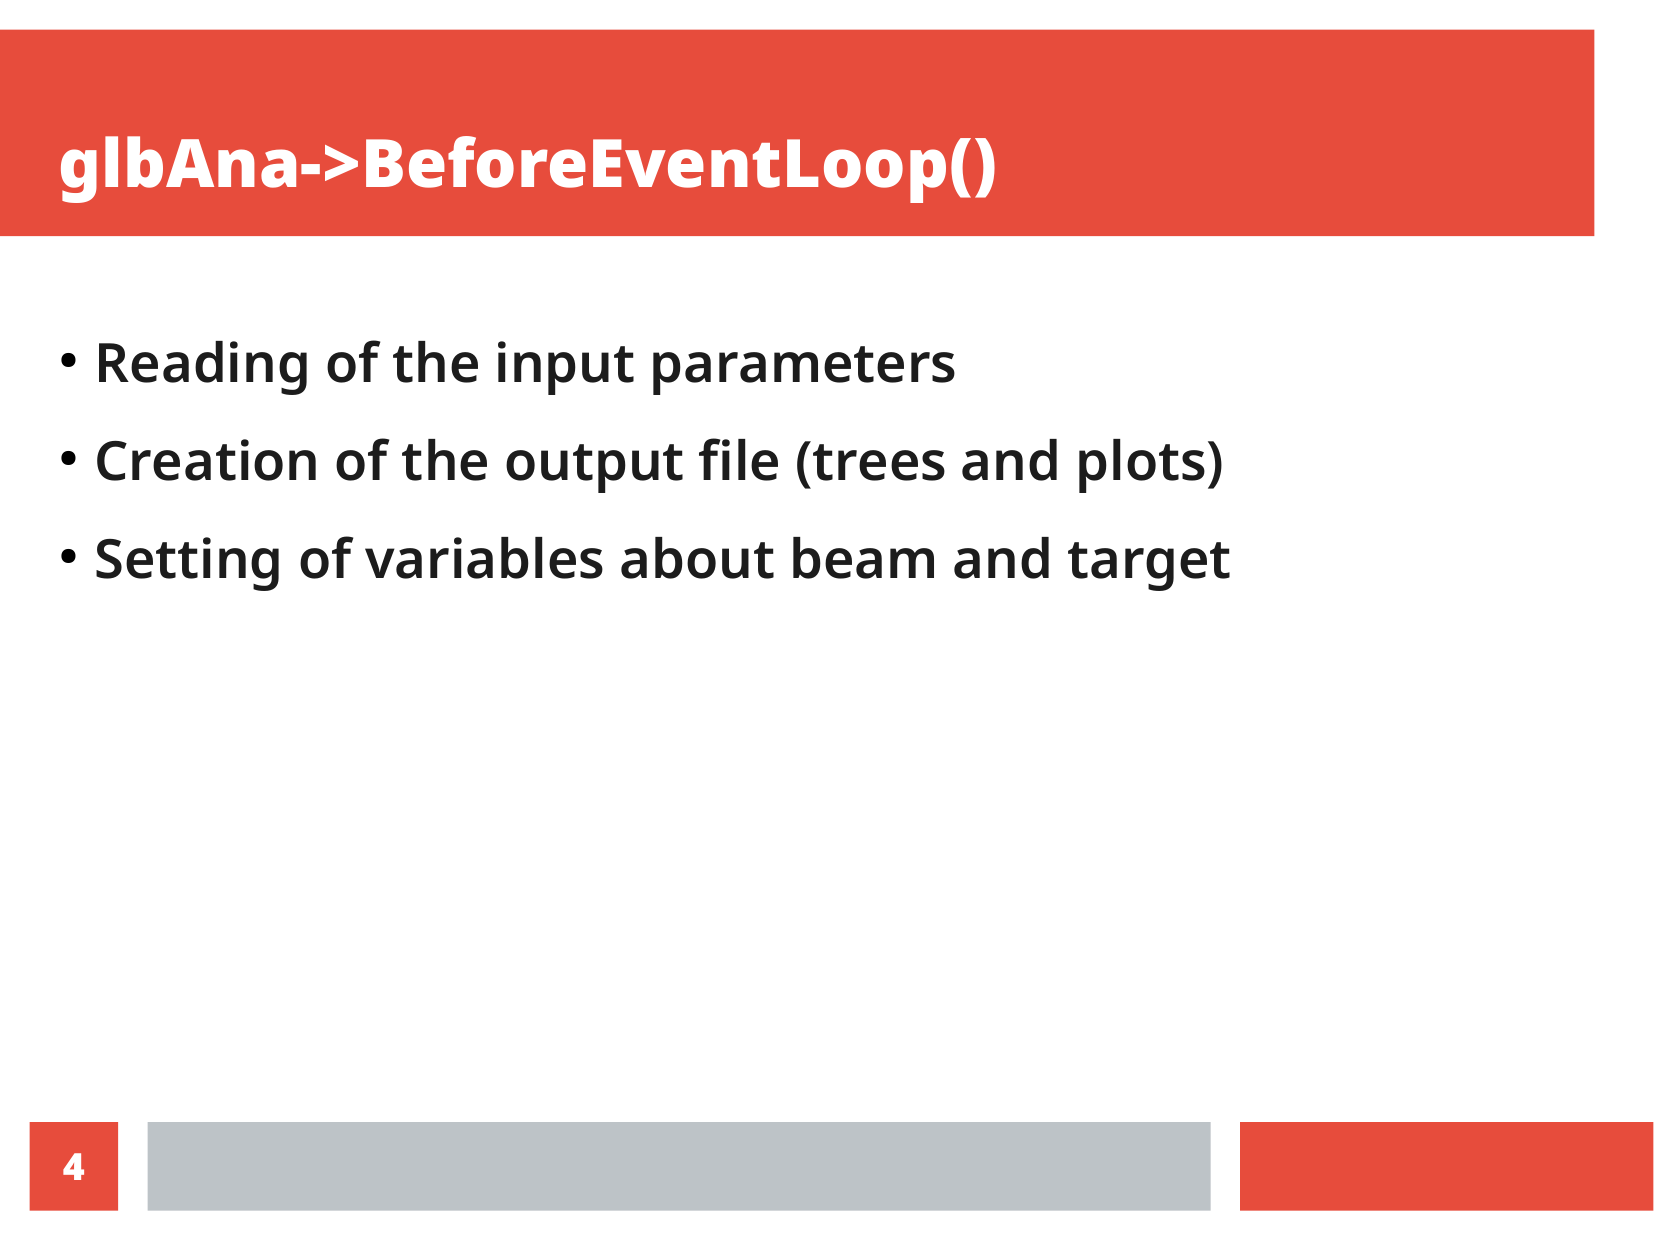

# glbAna->BeforeEventLoop()
Reading of the input parameters
Creation of the output file (trees and plots)
Setting of variables about beam and target
4